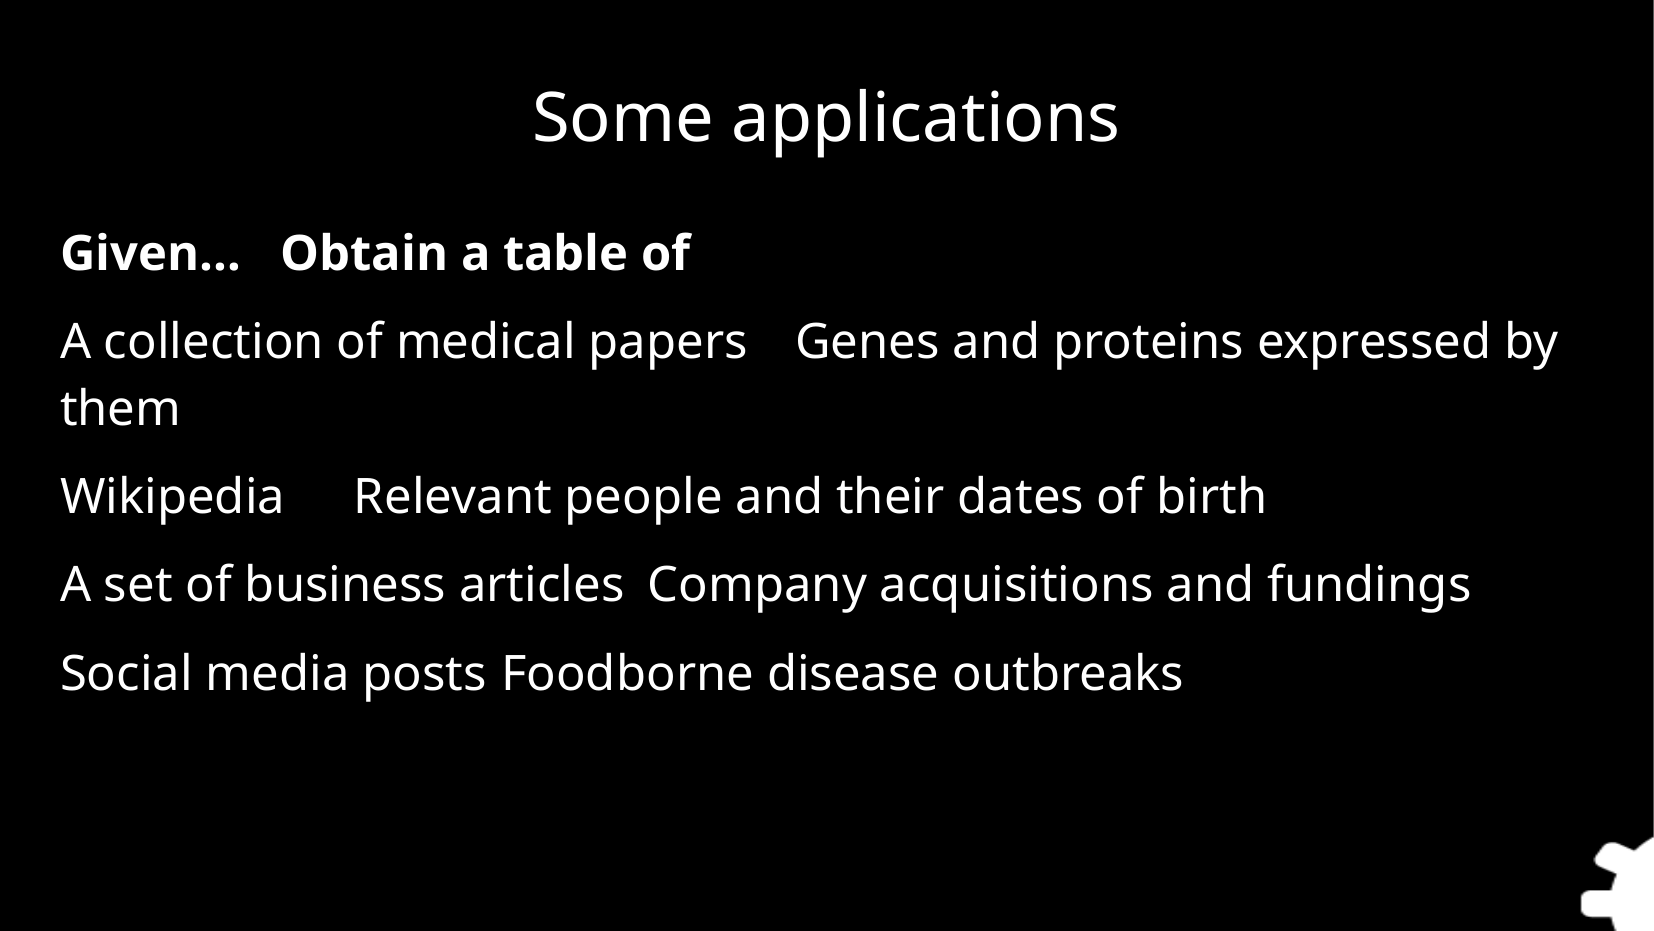

# Some applications
Given…							Obtain a table of
A collection of medical papers	Genes and proteins expressed by them
Wikipedia							Relevant people and their dates of birth
A set of business articles			Company acquisitions and fundings
Social media posts				Foodborne disease outbreaks